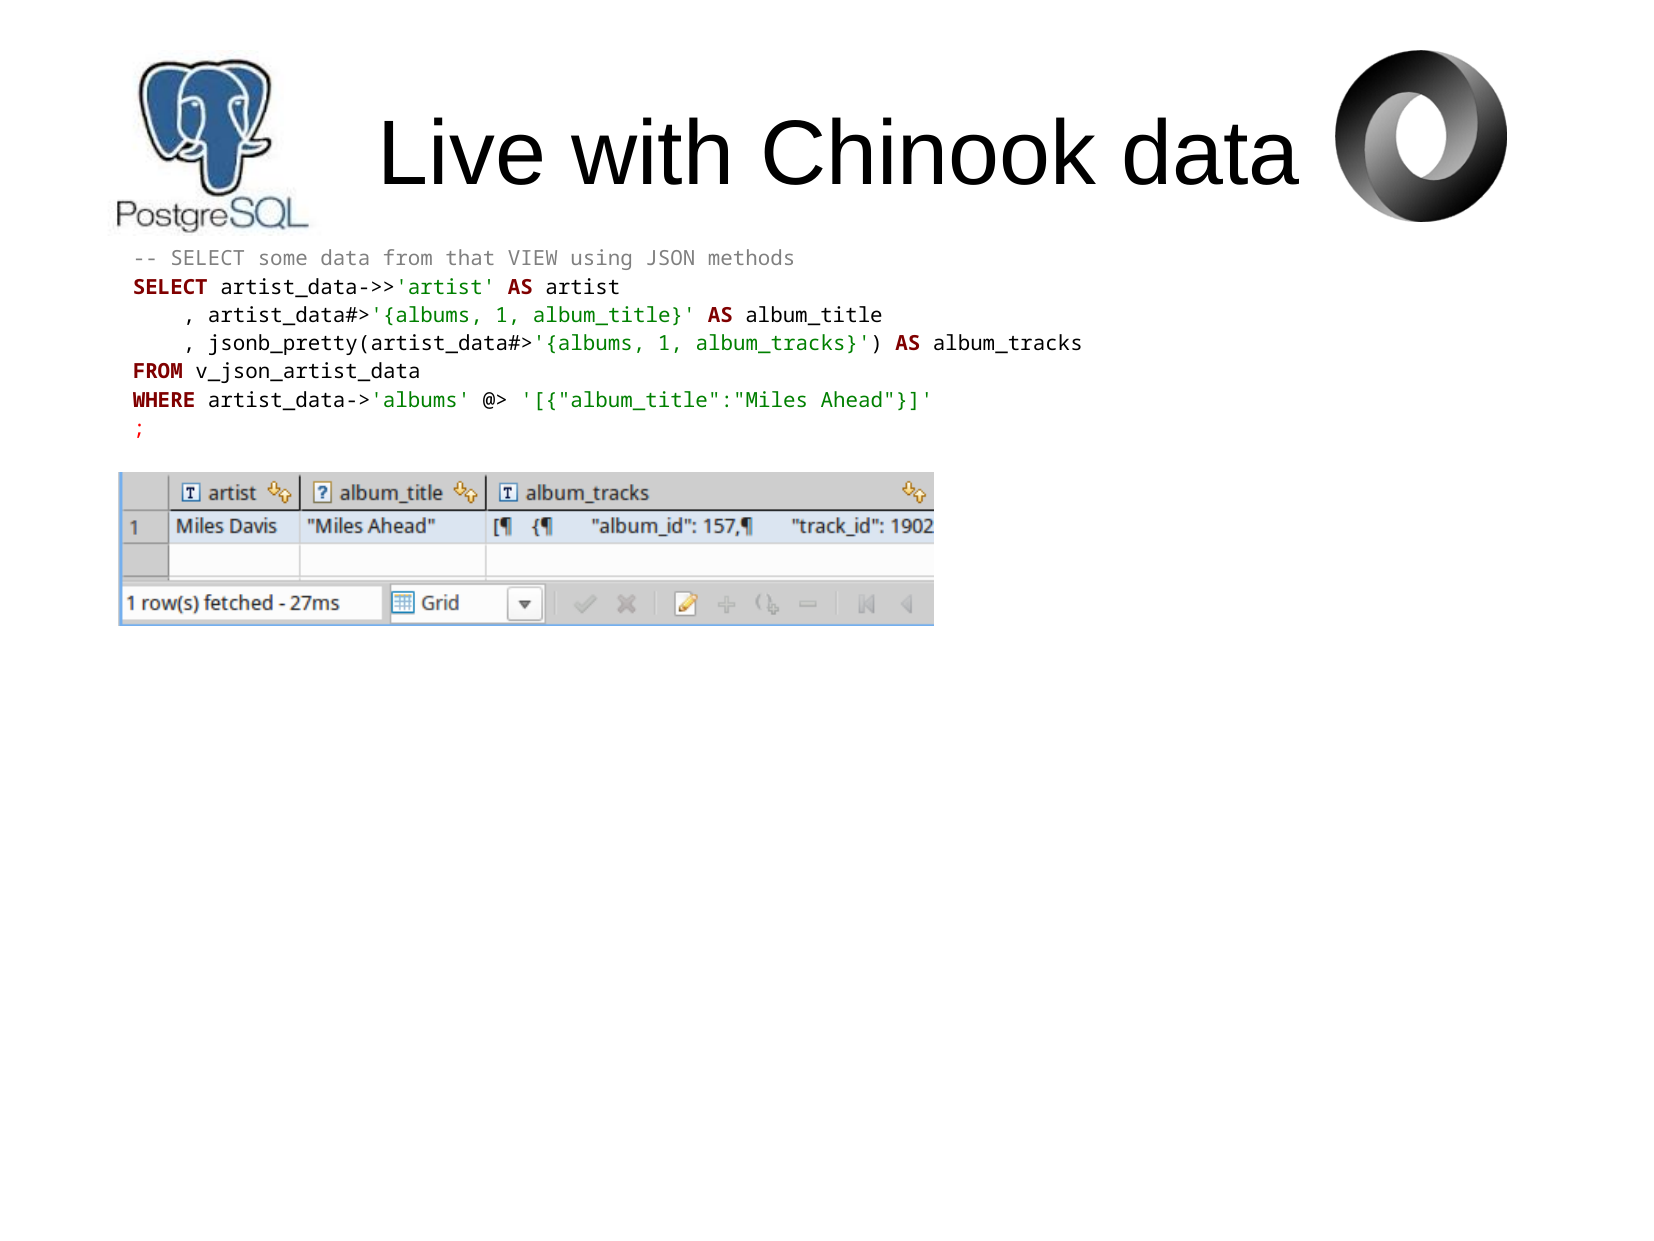

# Live with Chinook data
-- SELECT some data from that VIEW using JSON methods
SELECT artist_data->>'artist' AS artist
 , artist_data#>'{albums, 1, album_title}' AS album_title
 , jsonb_pretty(artist_data#>'{albums, 1, album_tracks}') AS album_tracks
FROM v_json_artist_data
WHERE artist_data->'albums' @> '[{"album_title":"Miles Ahead"}]'
;